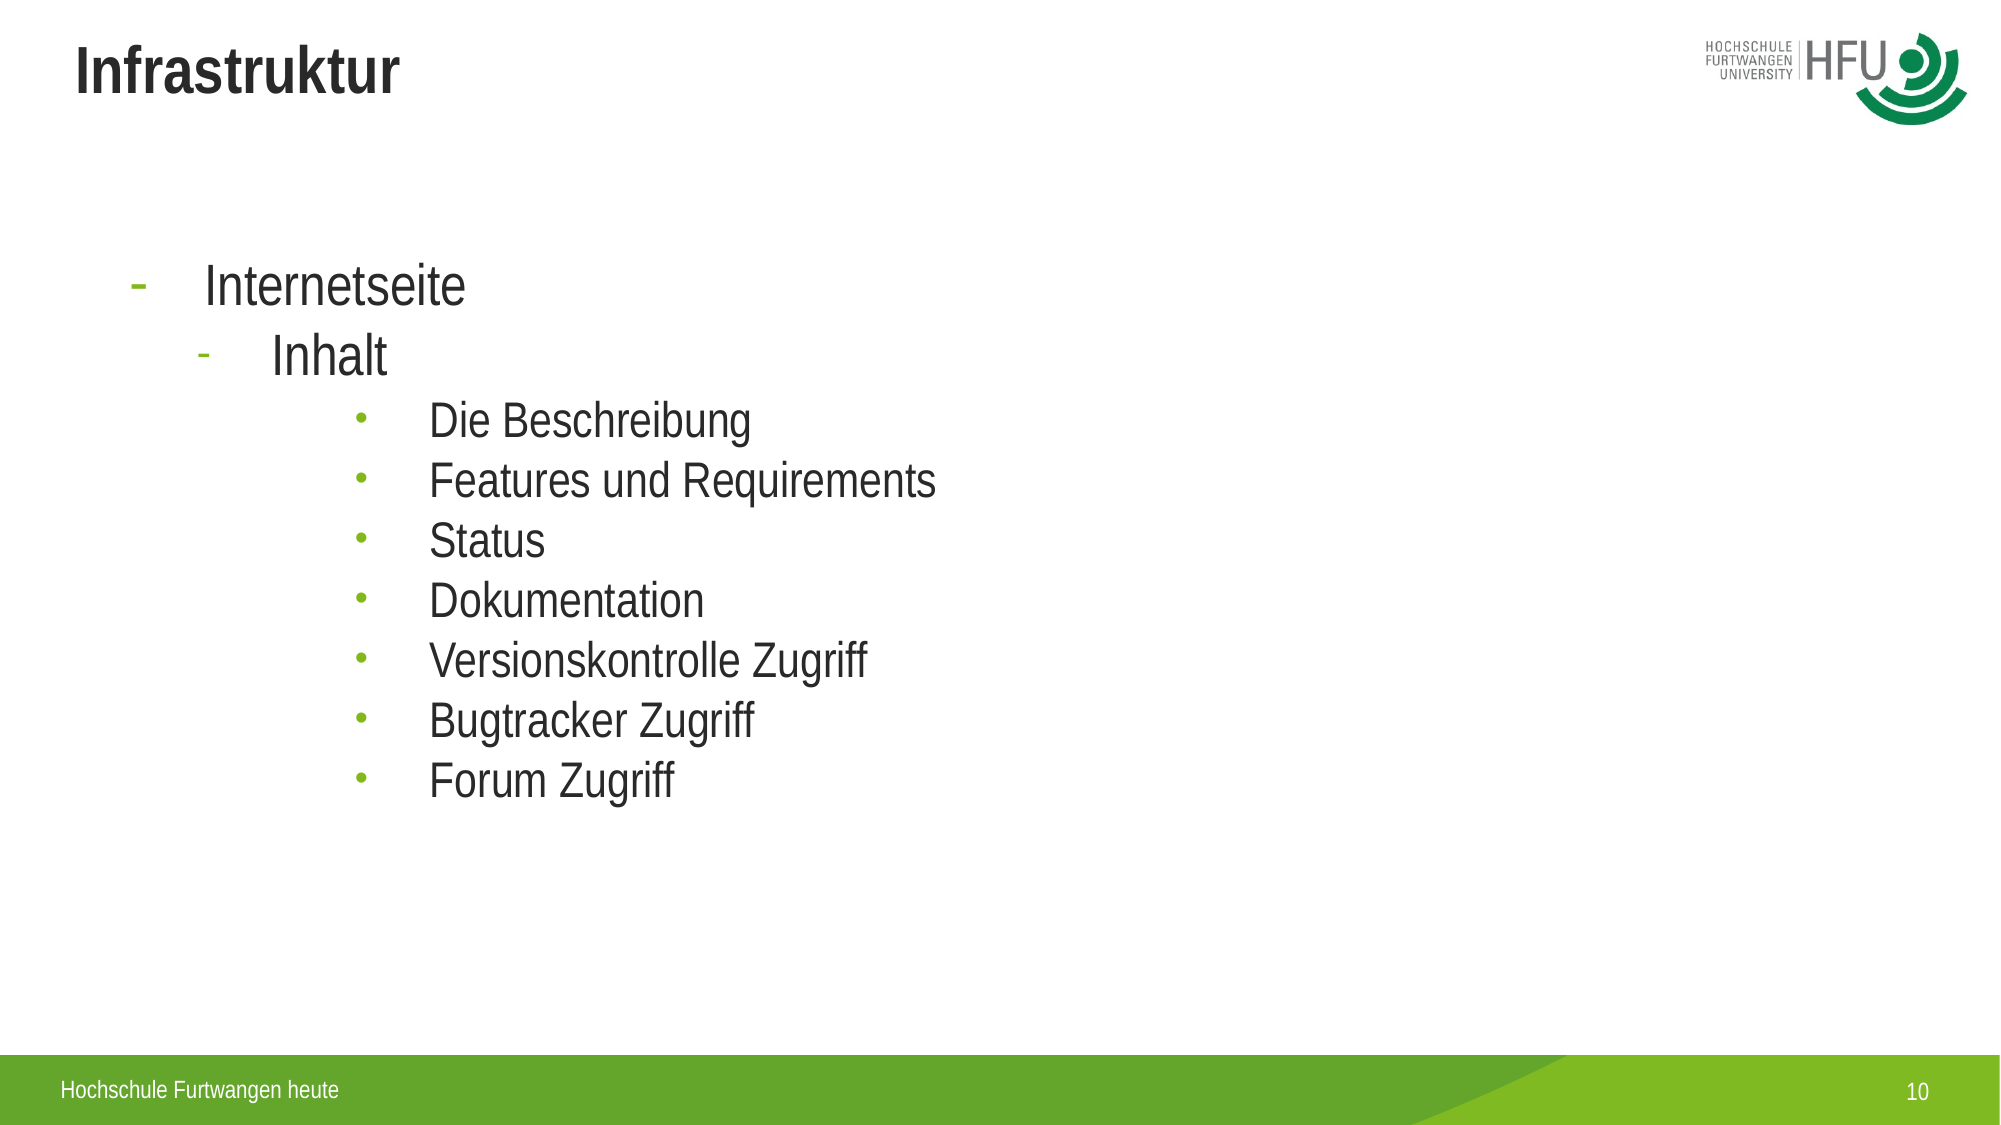

Infrastruktur
Internetseite
Inhalt
Die Beschreibung
Features und Requirements
Status
Dokumentation
Versionskontrolle Zugriff
Bugtracker Zugriff
Forum Zugriff
Hochschule Furtwangen heute